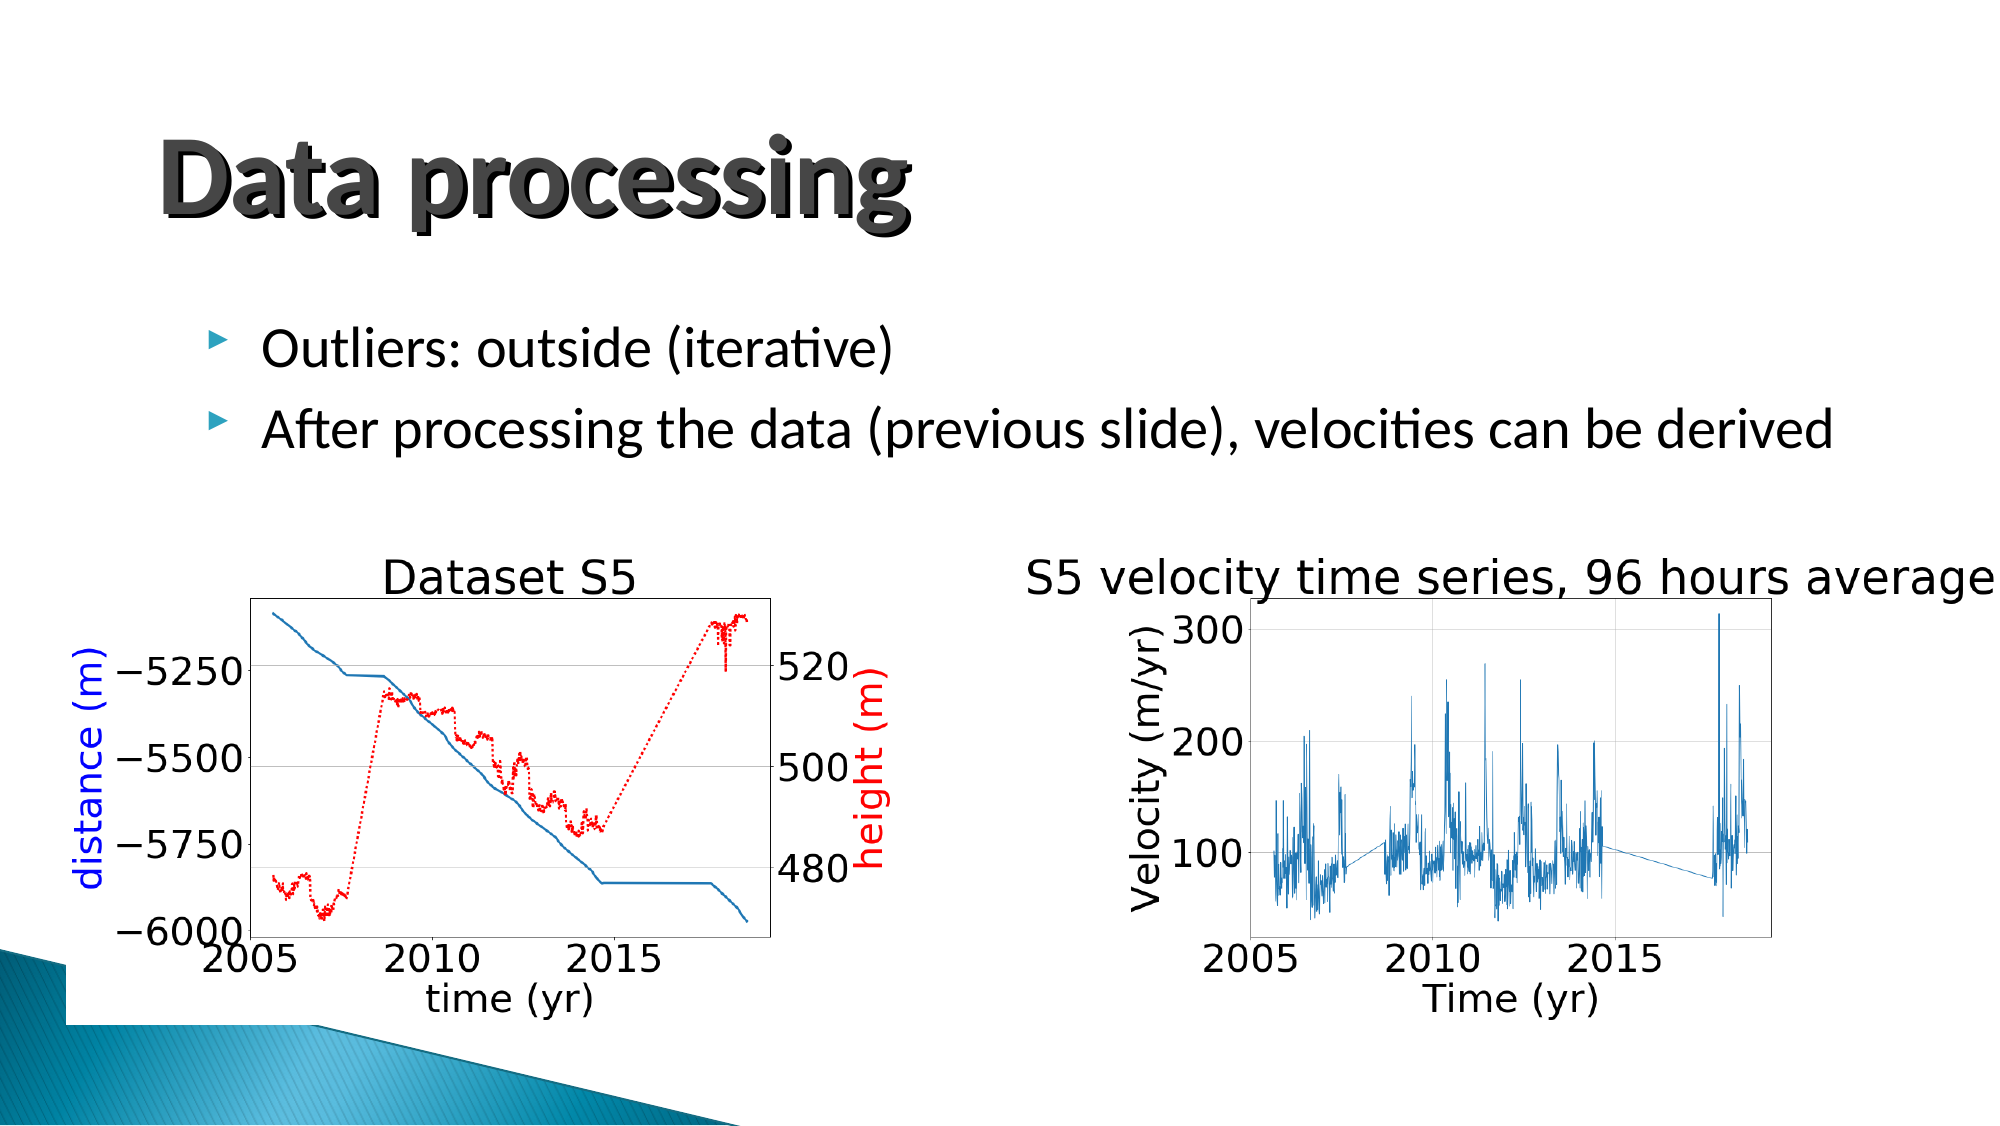

# Data processing
Outliers: outside (iterative)
After processing the data (previous slide), velocities can be derived